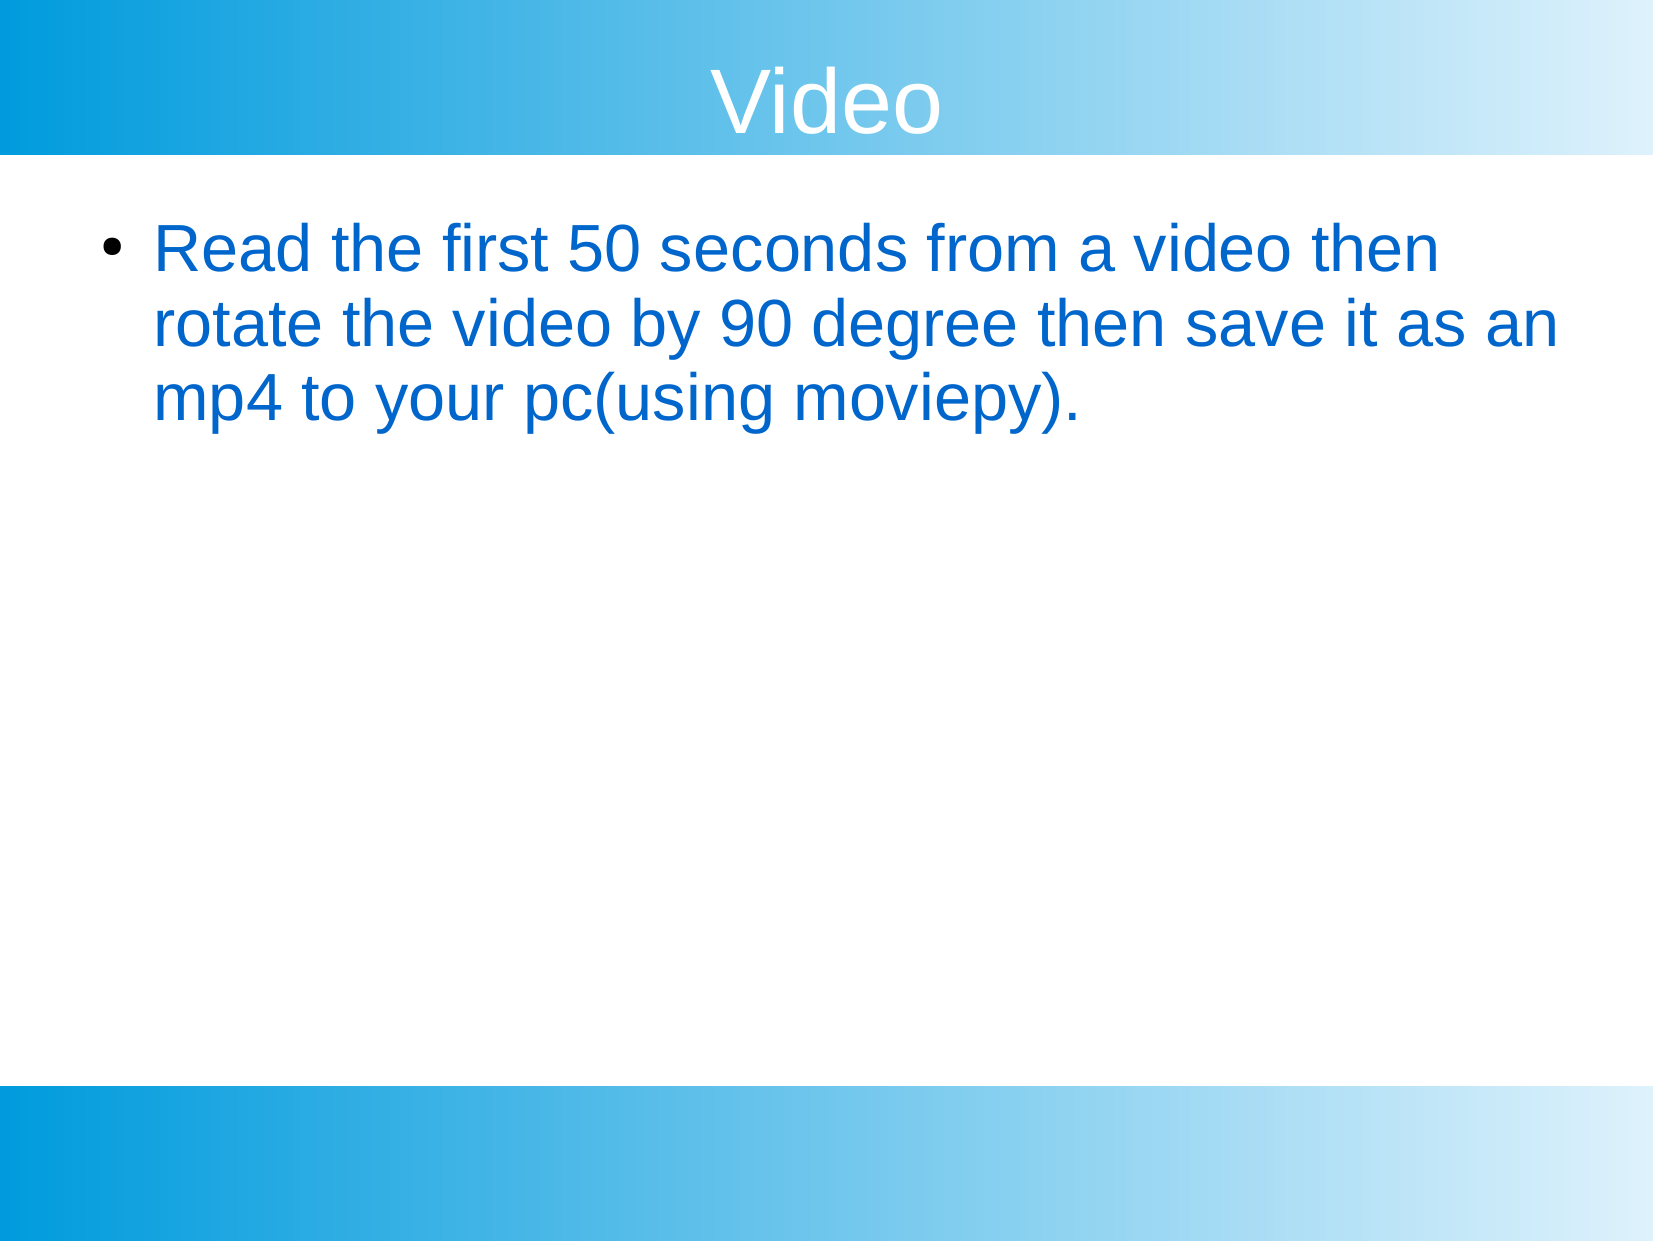

# Video
Read the first 50 seconds from a video then rotate the video by 90 degree then save it as an mp4 to your pc(using moviepy).